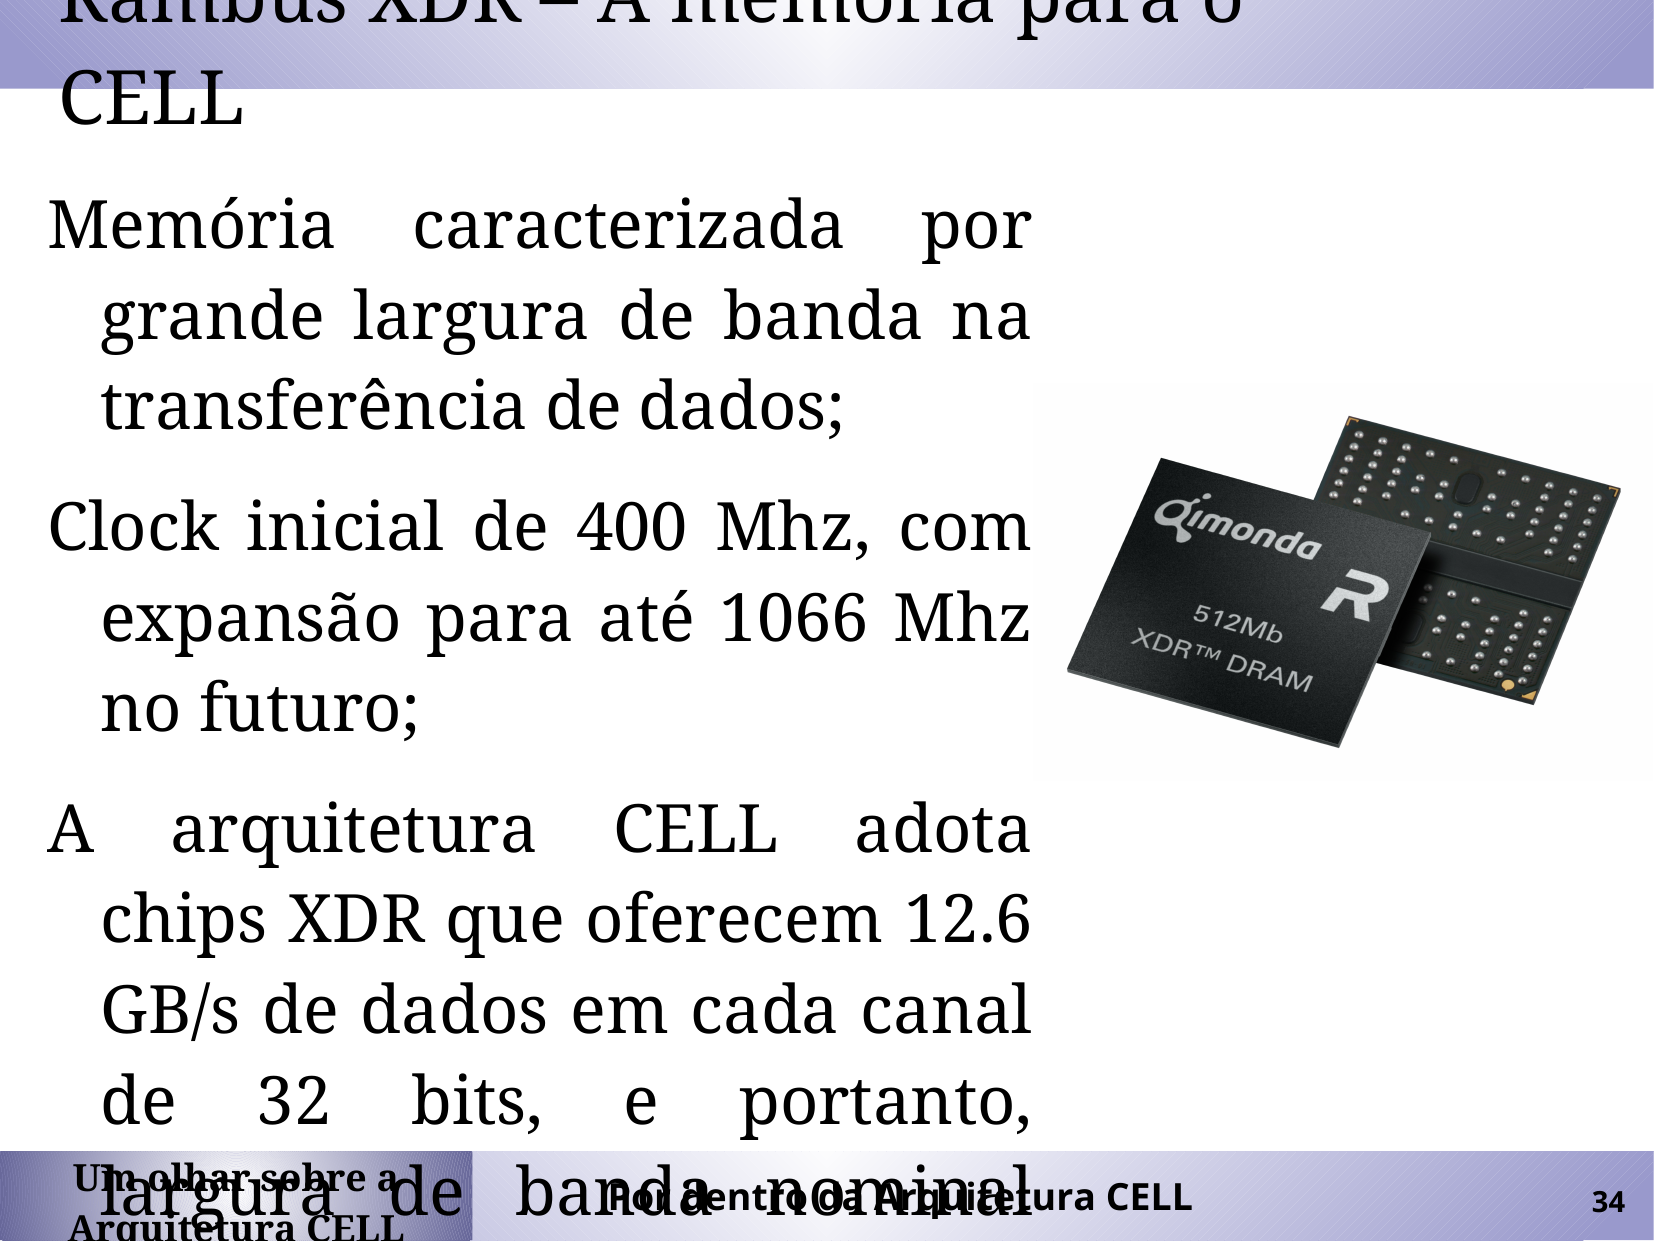

# Rambus XDR – A memória para o CELL
Memória caracterizada por grande largura de banda na transferência de dados;
Clock inicial de 400 Mhz, com expansão para até 1066 Mhz no futuro;
A arquitetura CELL adota chips XDR que oferecem 12.6 GB/s de dados em cada canal de 32 bits, e portanto, largura de banda nominal total de 25.6 GB/s;
Por dentro da Arquitetura CELL
34